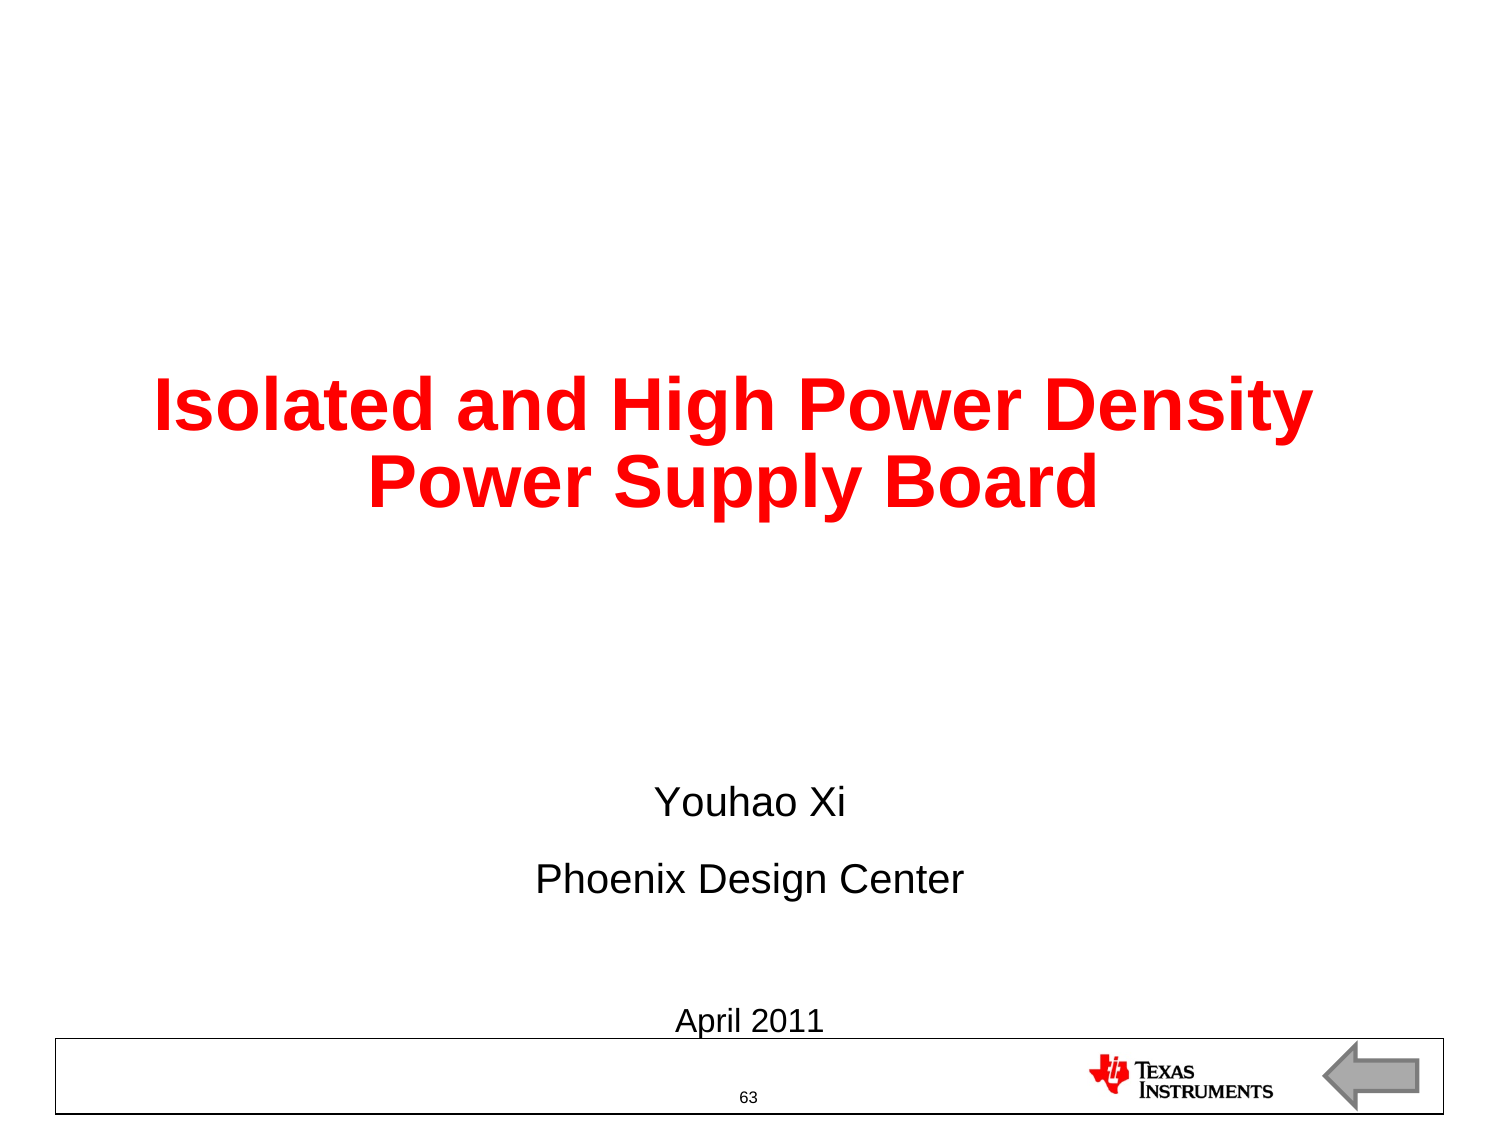

# Isolated and High Power Density Power Supply Board
Youhao Xi
Phoenix Design Center
April 2011